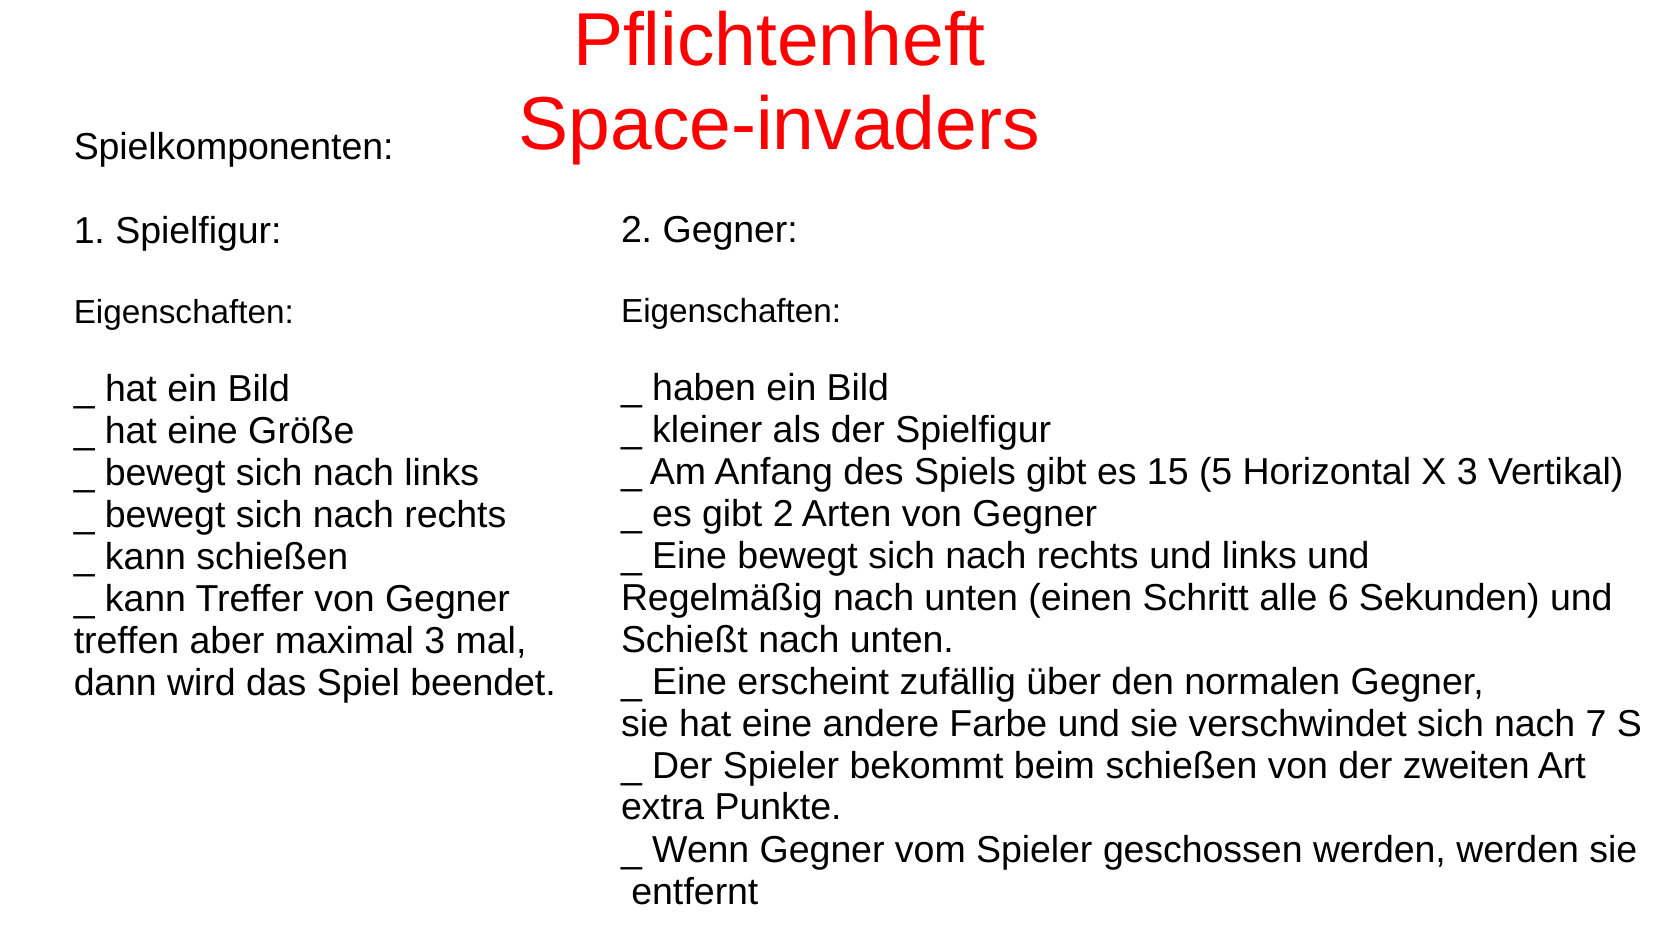

# Pflichtenheft Space-invaders
Spielkomponenten:
1. Spielfigur:
Eigenschaften:
_ hat ein Bild
_ hat eine Größe
_ bewegt sich nach links
_ bewegt sich nach rechts
_ kann schießen
_ kann Treffer von Gegner
treffen aber maximal 3 mal,
dann wird das Spiel beendet.
2. Gegner:
Eigenschaften:
_ haben ein Bild
_ kleiner als der Spielfigur
_ Am Anfang des Spiels gibt es 15 (5 Horizontal X 3 Vertikal)
_ es gibt 2 Arten von Gegner
_ Eine bewegt sich nach rechts und links und
Regelmäßig nach unten (einen Schritt alle 6 Sekunden) und
Schießt nach unten.
_ Eine erscheint zufällig über den normalen Gegner,
sie hat eine andere Farbe und sie verschwindet sich nach 7 S
_ Der Spieler bekommt beim schießen von der zweiten Art
extra Punkte.
_ Wenn Gegner vom Spieler geschossen werden, werden sie
 entfernt